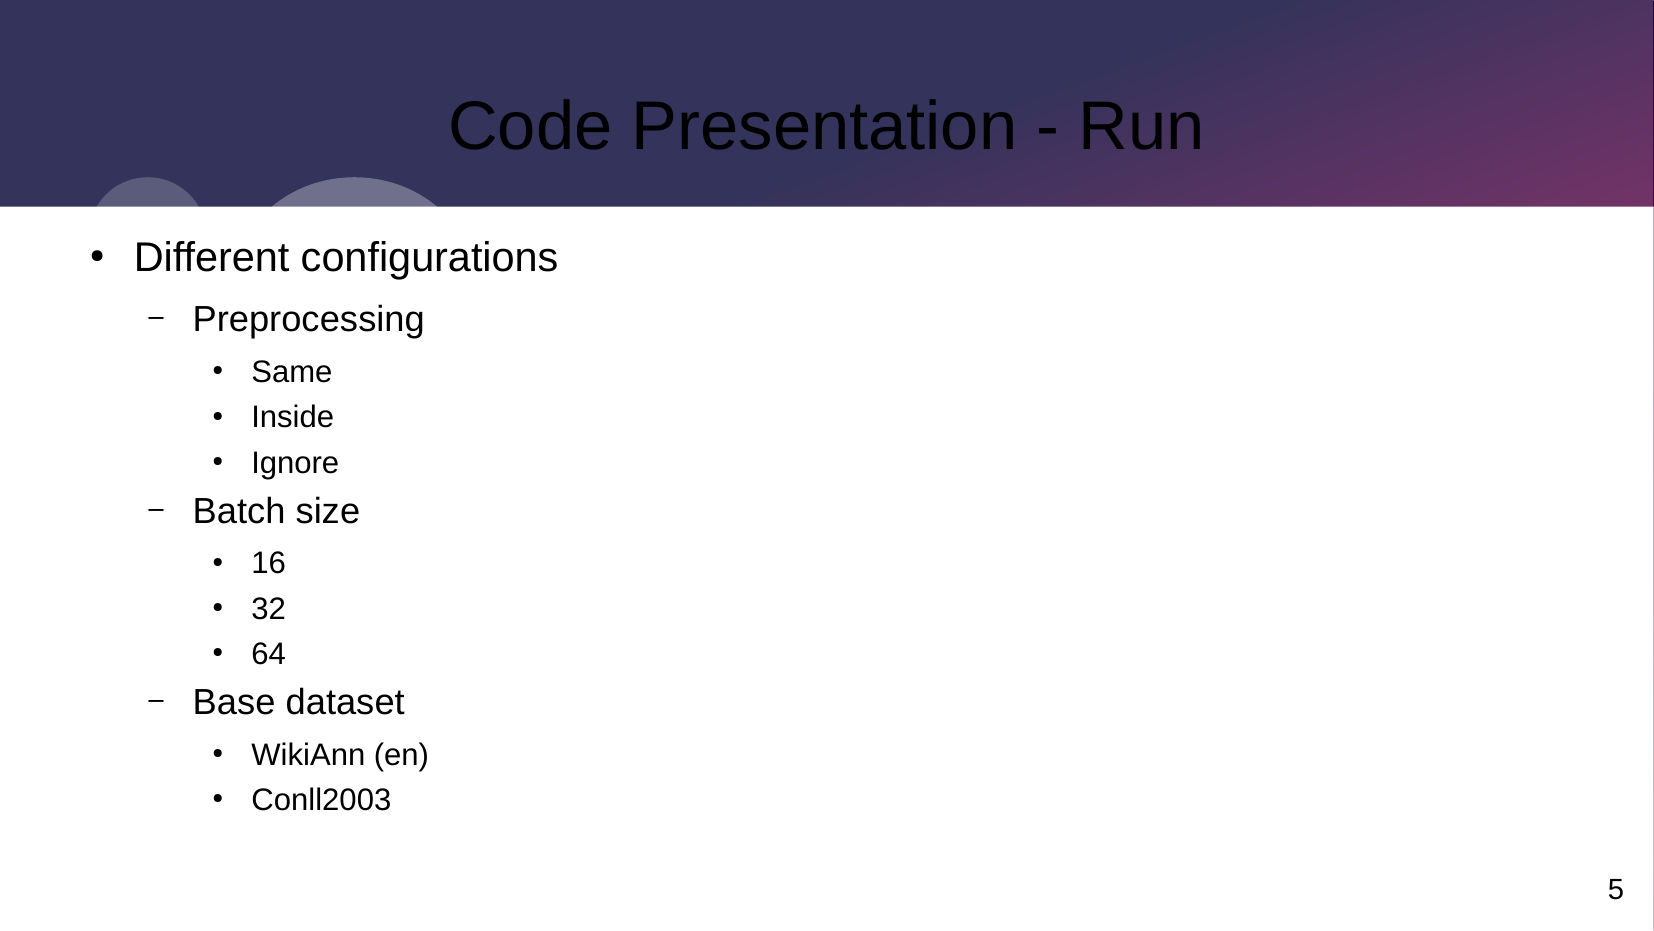

# Code Presentation - Run
Different configurations
Preprocessing
Same
Inside
Ignore
Batch size
16
32
64
Base dataset
WikiAnn (en)
Conll2003